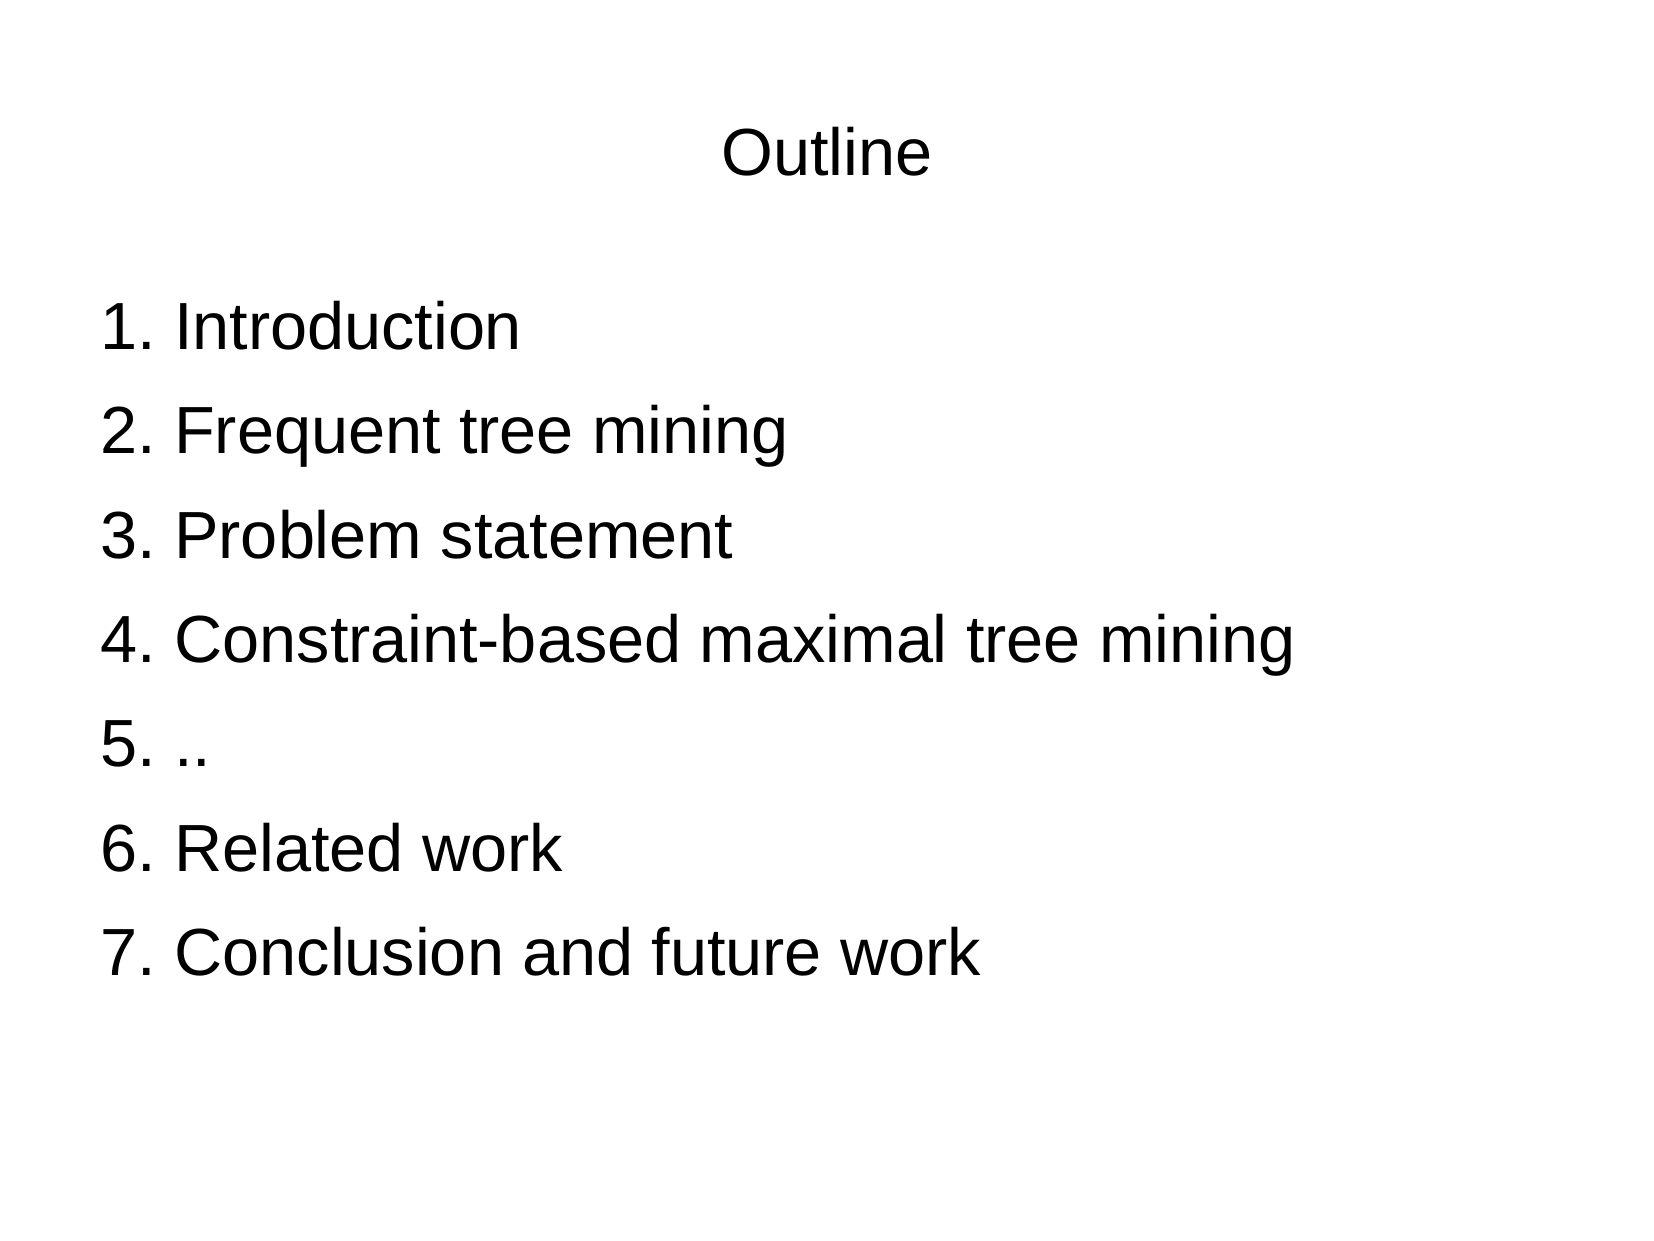

# Outline
 Introduction
 Frequent tree mining
 Problem statement
 Constraint-based maximal tree mining
 ..
 Related work
 Conclusion and future work
2